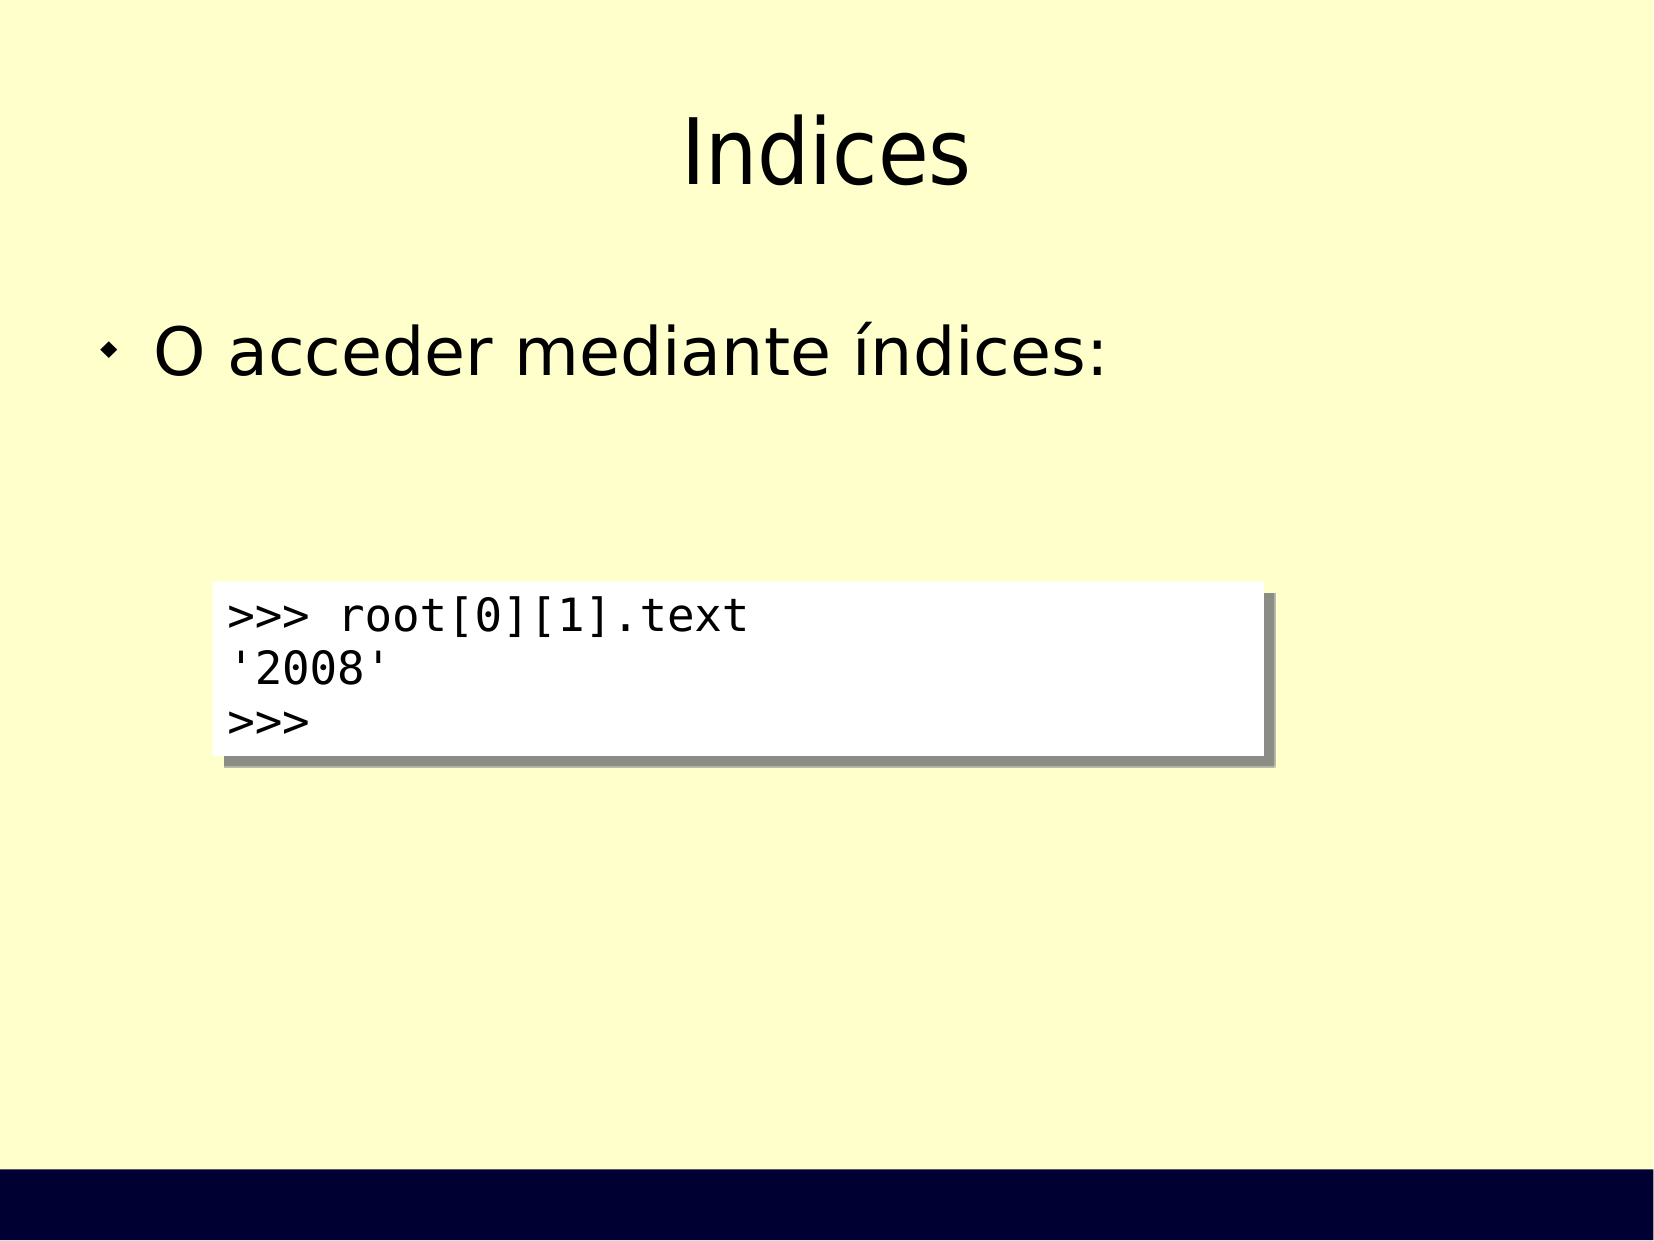

# Indices
O acceder mediante índices:
>>> root[0][1].text
'2008'
>>>